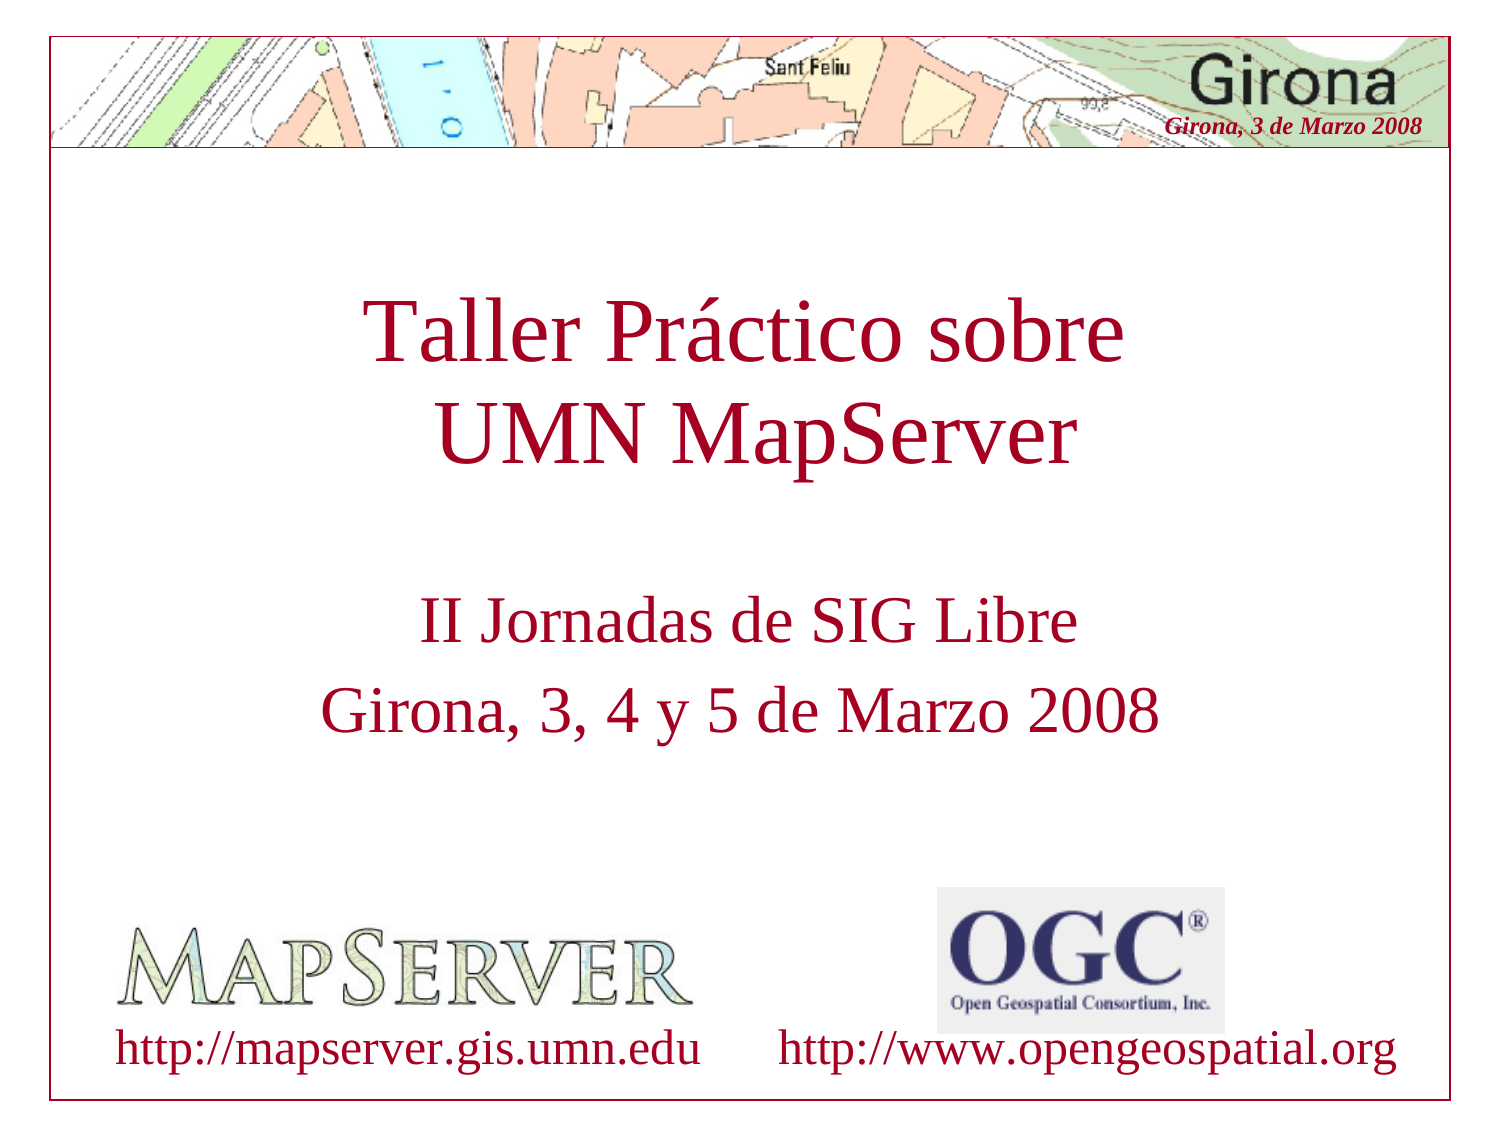

# Taller Práctico sobre UMN MapServer
II Jornadas de SIG Libre
Girona, 3, 4 y 5 de Marzo 2008
http://mapserver.gis.umn.edu
http://www.opengeospatial.org